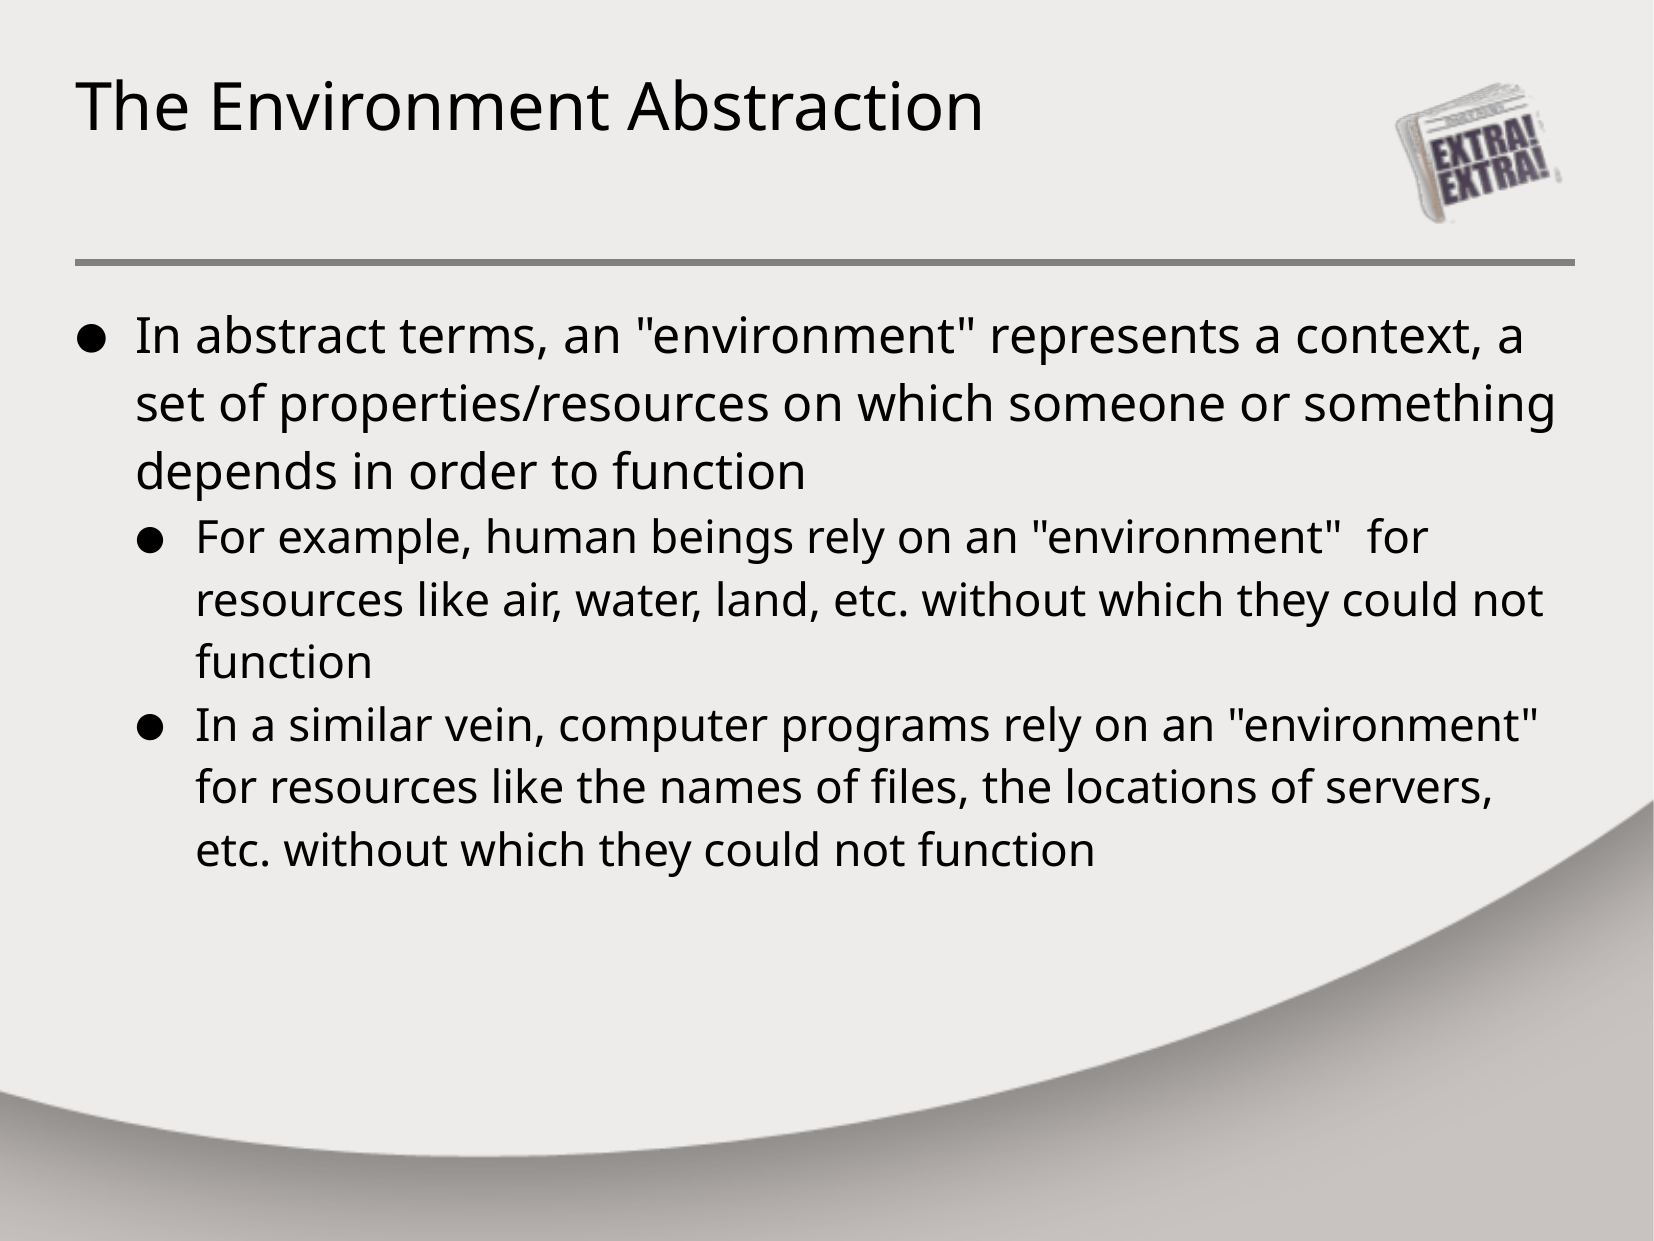

# The Environment Abstraction
In abstract terms, an "environment" represents a context, a set of properties/resources on which someone or something depends in order to function
For example, human beings rely on an "environment" for resources like air, water, land, etc. without which they could not function
In a similar vein, computer programs rely on an "environment" for resources like the names of files, the locations of servers, etc. without which they could not function